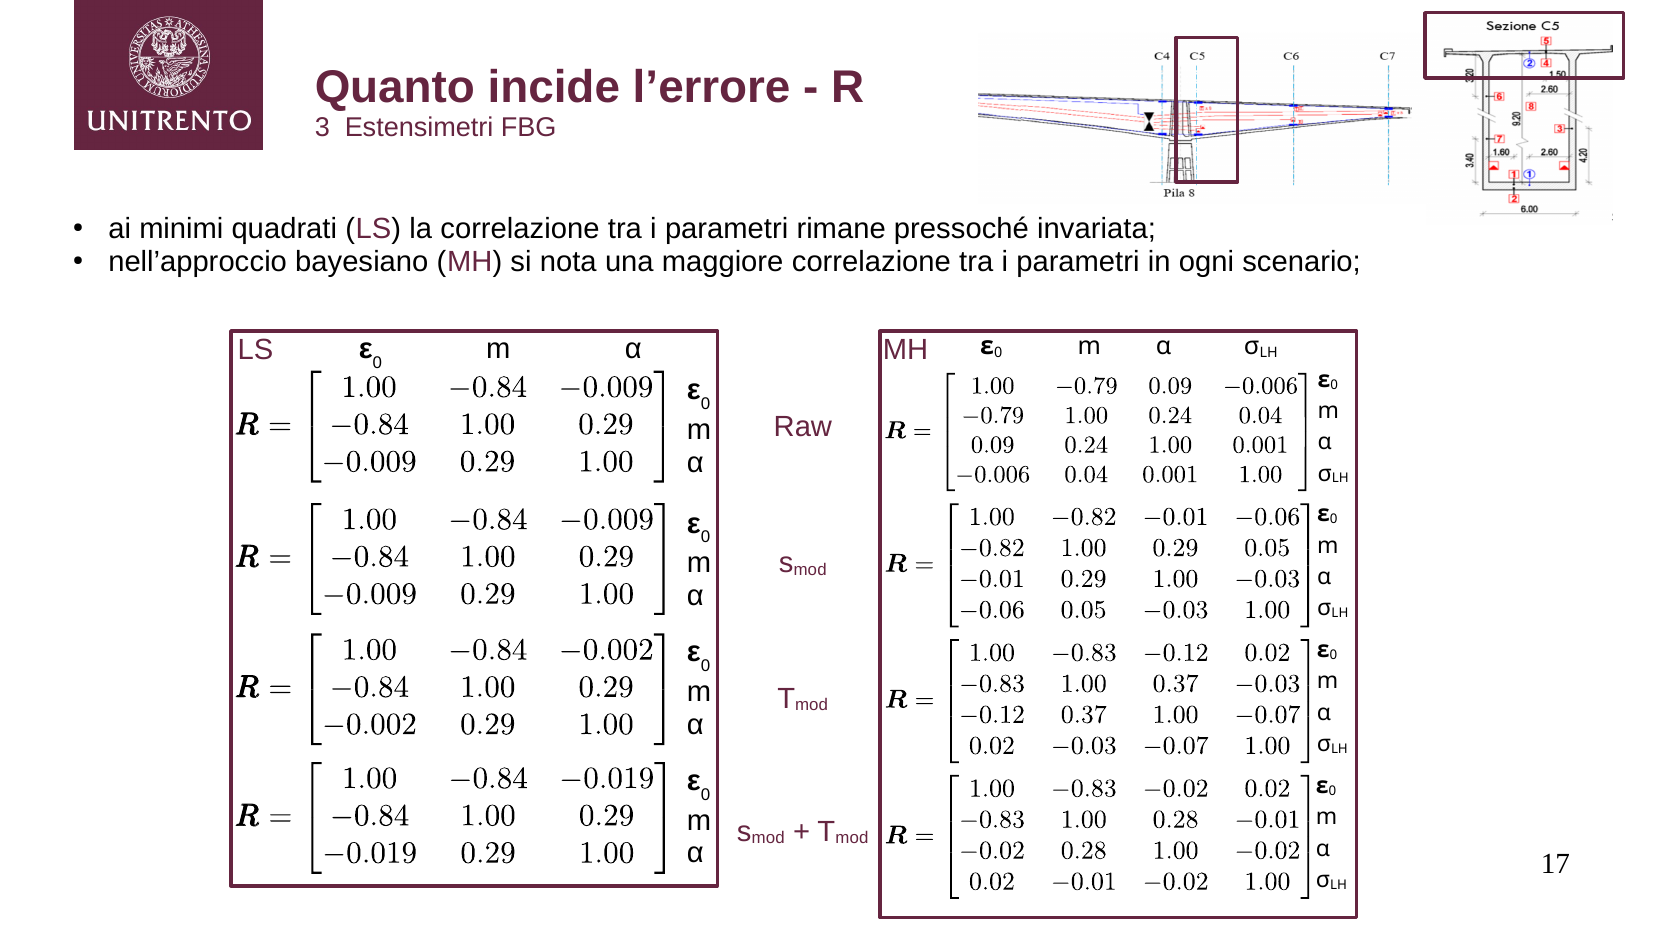

Quanto incide l’errore - R
3 Estensimetri FBG
ai minimi quadrati (LS) la correlazione tra i parametri rimane pressoché invariata;
nell’approccio bayesiano (MH) si nota una maggiore correlazione tra i parametri in ogni scenario;
ε0	 m	 α
LS
MH
ε0	 m	 α	 σLH
ε0
m
α
σLH
ε0
m
α
Raw
ε0
m
α
σLH
ε0
m
α
smod
ε0
m
α
ε0
m
α
σLH
Tmod
ε0
m
α
ε0
m
α
σLH
smod + Tmod
17